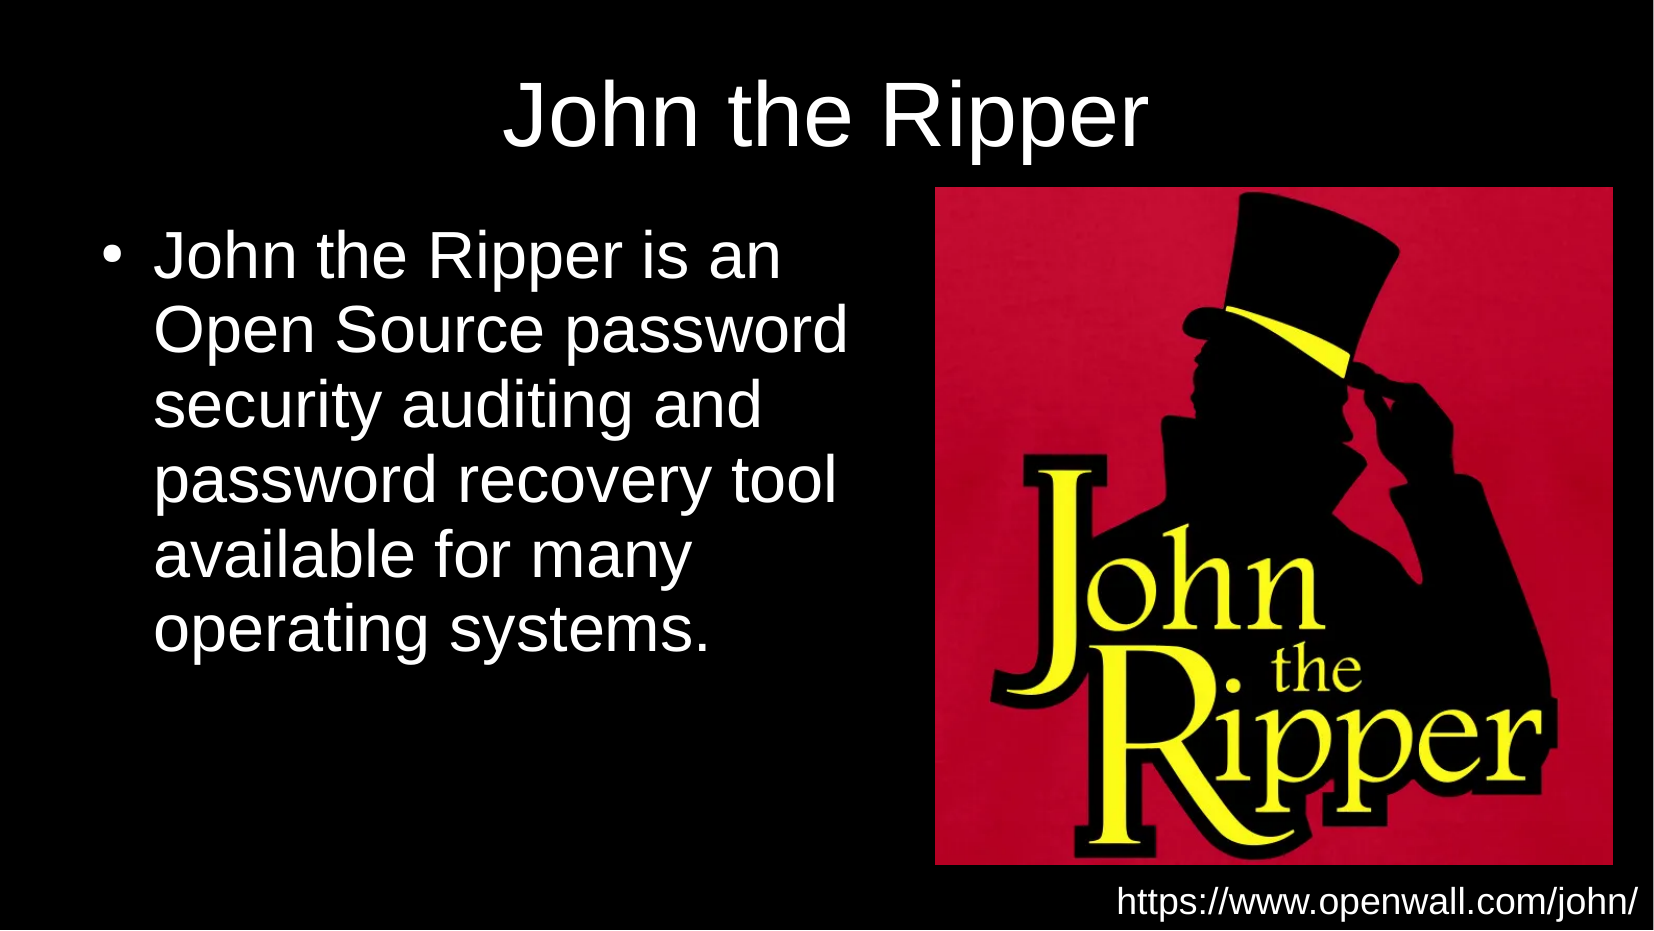

# John the Ripper
John the Ripper is an Open Source password security auditing and password recovery tool available for many operating systems.
https://www.openwall.com/john/